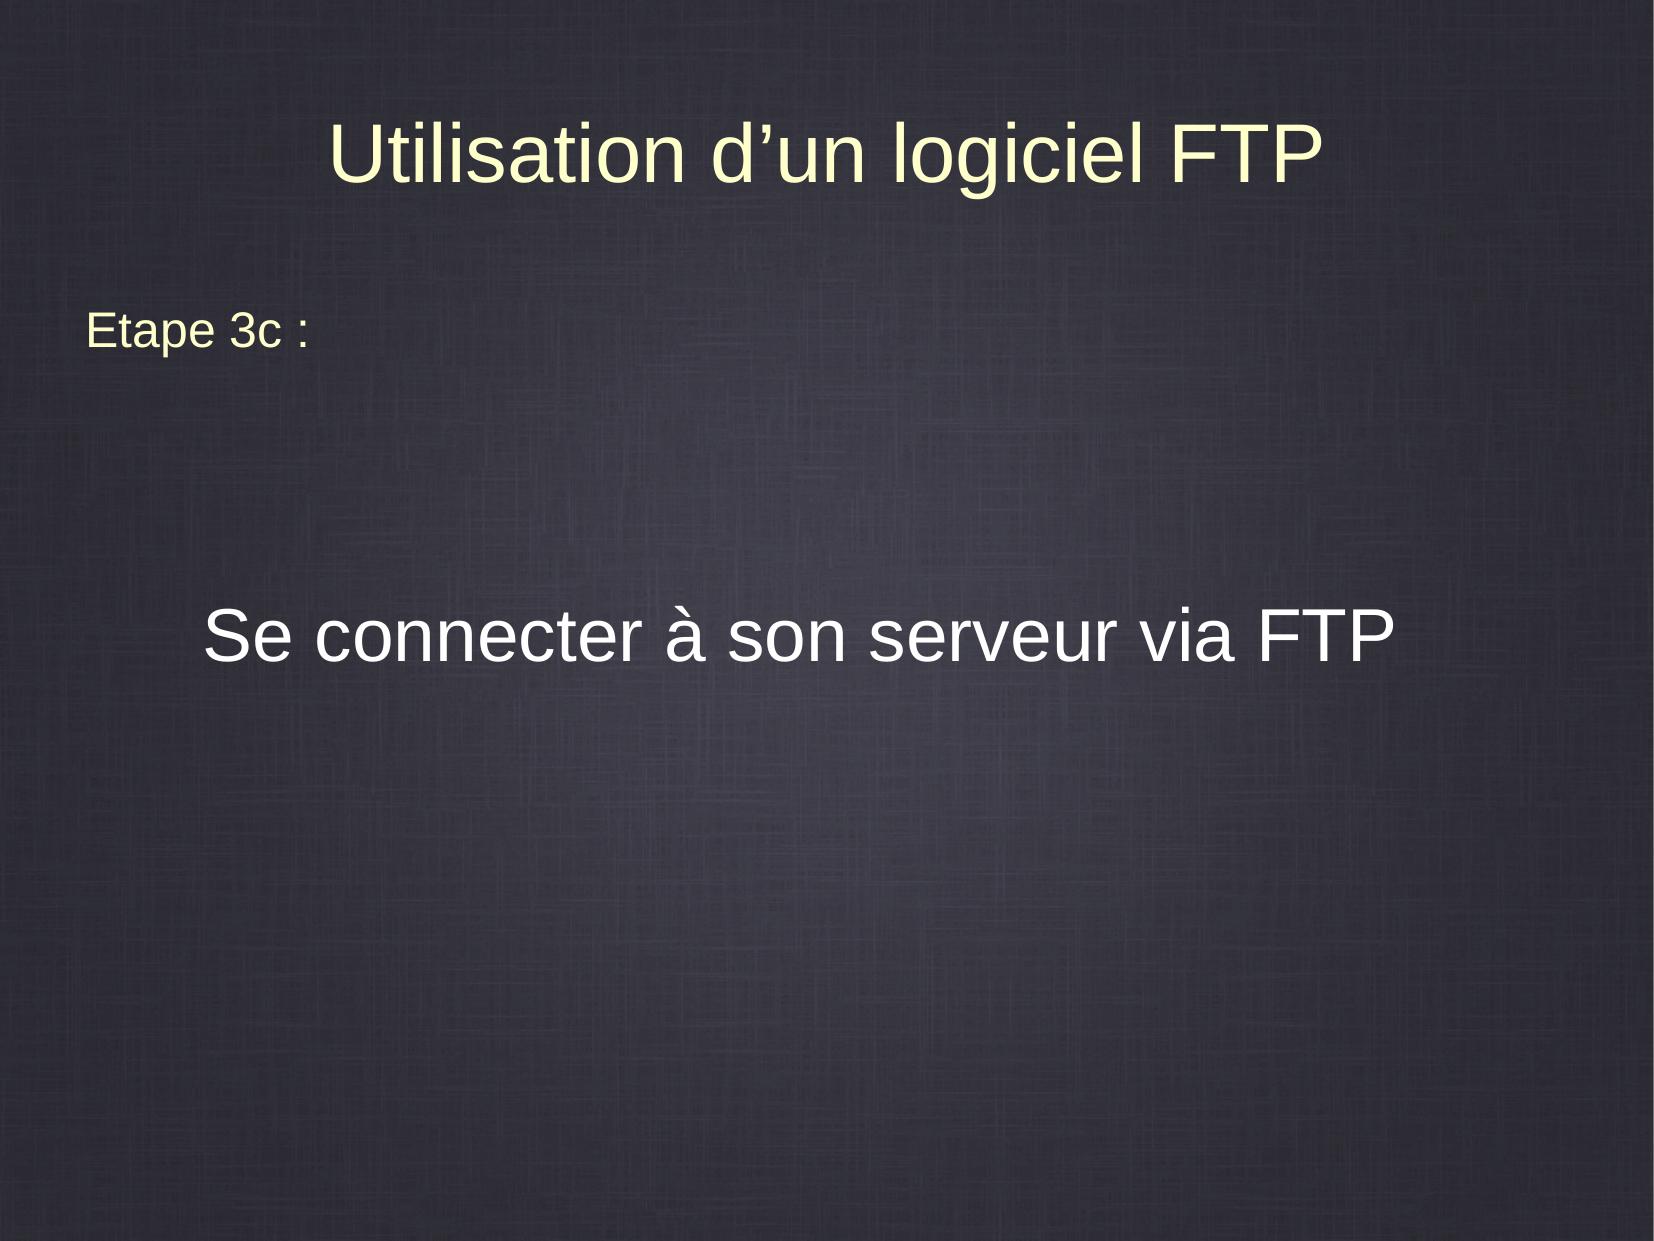

Utilisation d’un logiciel FTP
Etape 3c :
Se connecter à son serveur via FTP